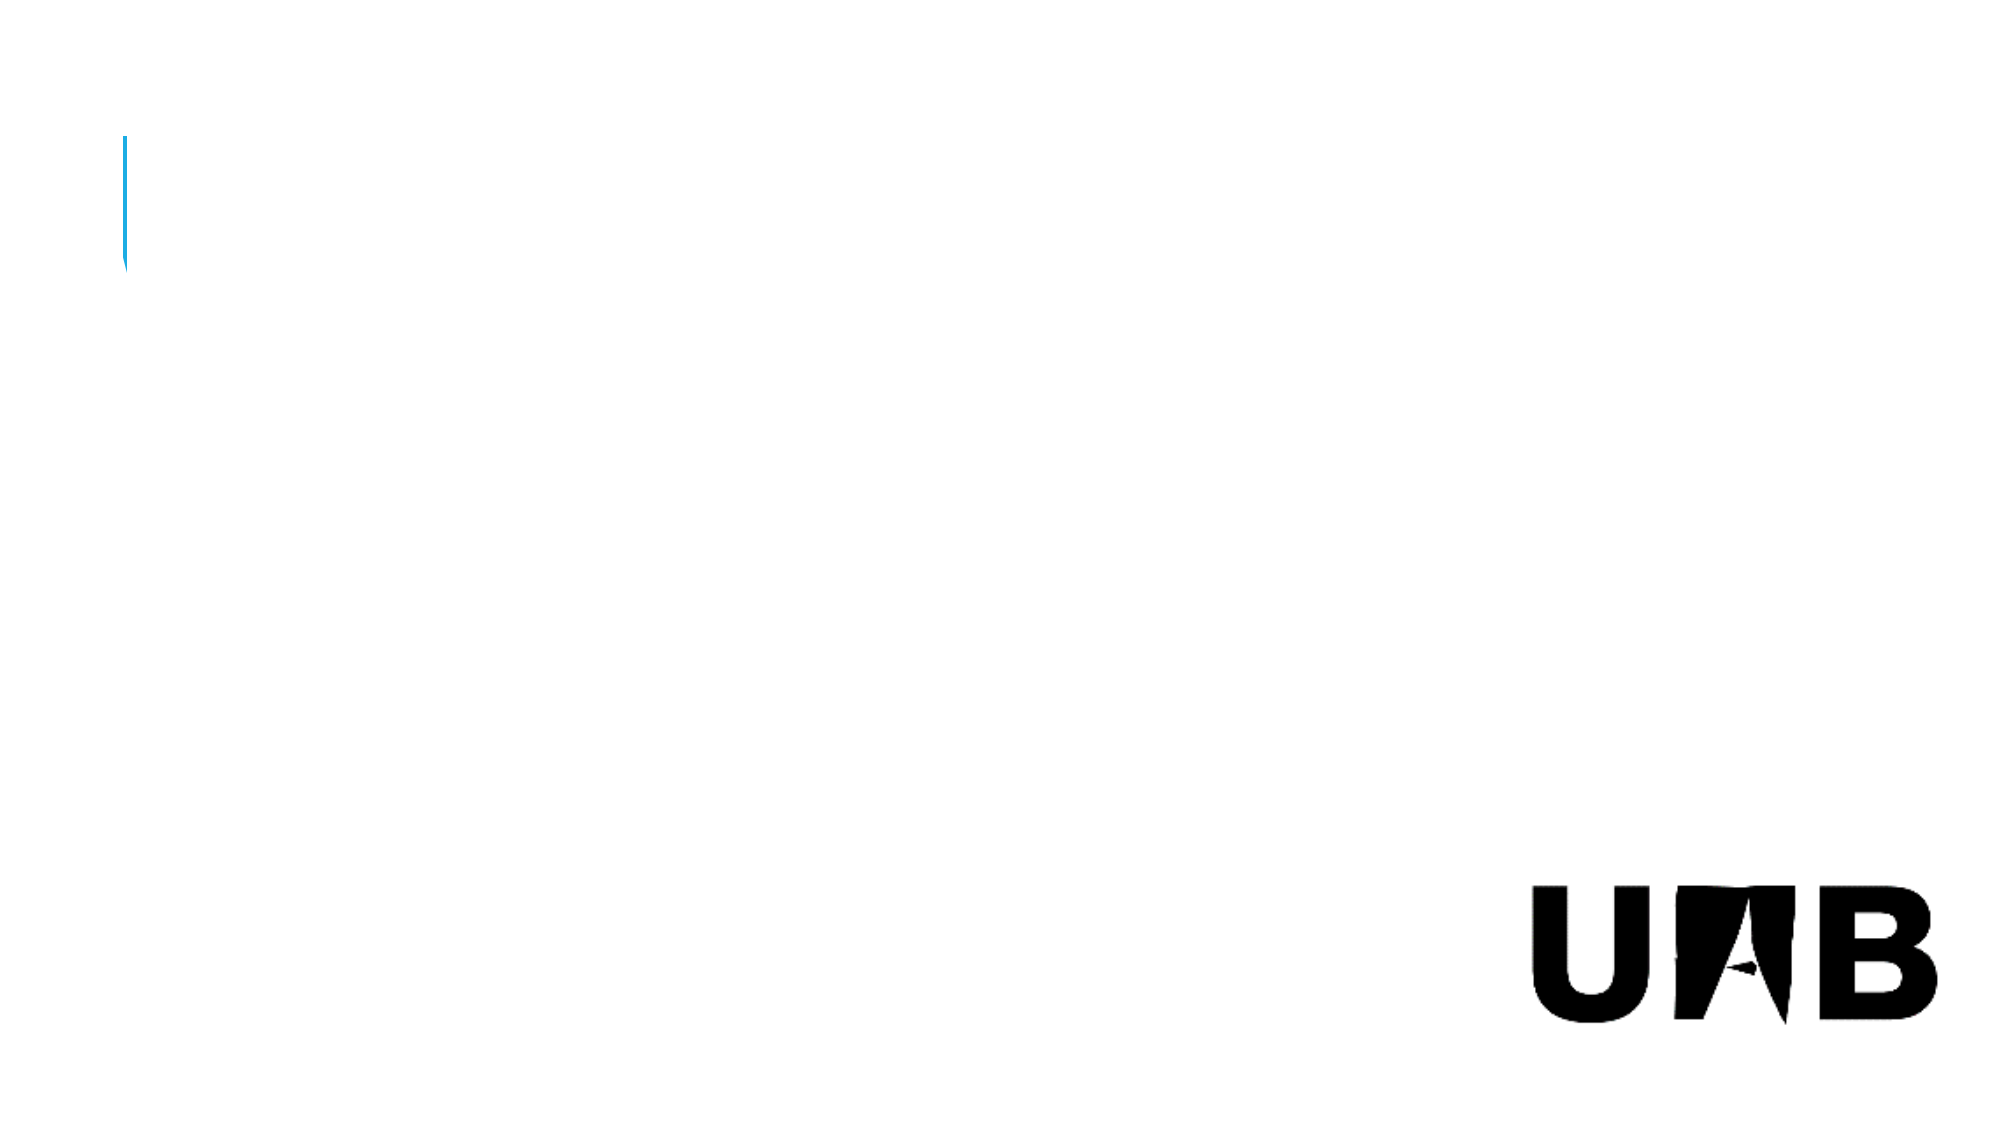

Diseño de un gateway WirelessHART con conexión a internet mediante tecnología NB-IoT/CAT-M1 y protocolo MQTT
Trabajo de fin de grado
Alumno: Imanol Rojas Pérez
Director: Dr. Pere Tuset Peiró